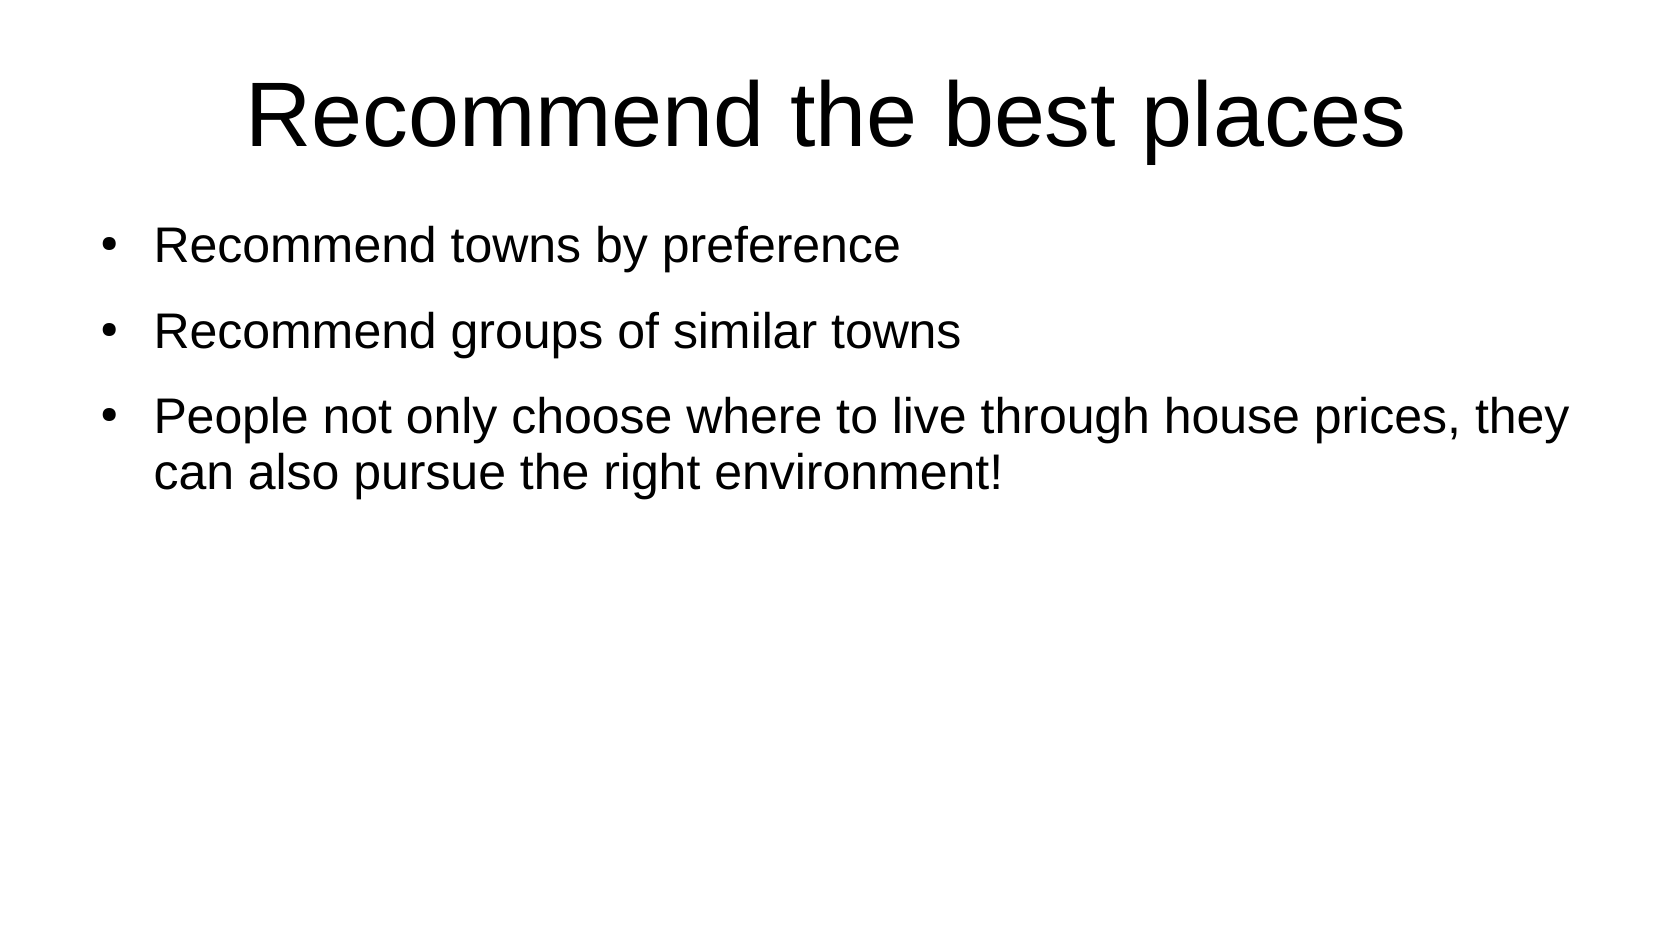

# Recommend the best places
Recommend towns by preference
Recommend groups of similar towns
People not only choose where to live through house prices, they can also pursue the right environment!